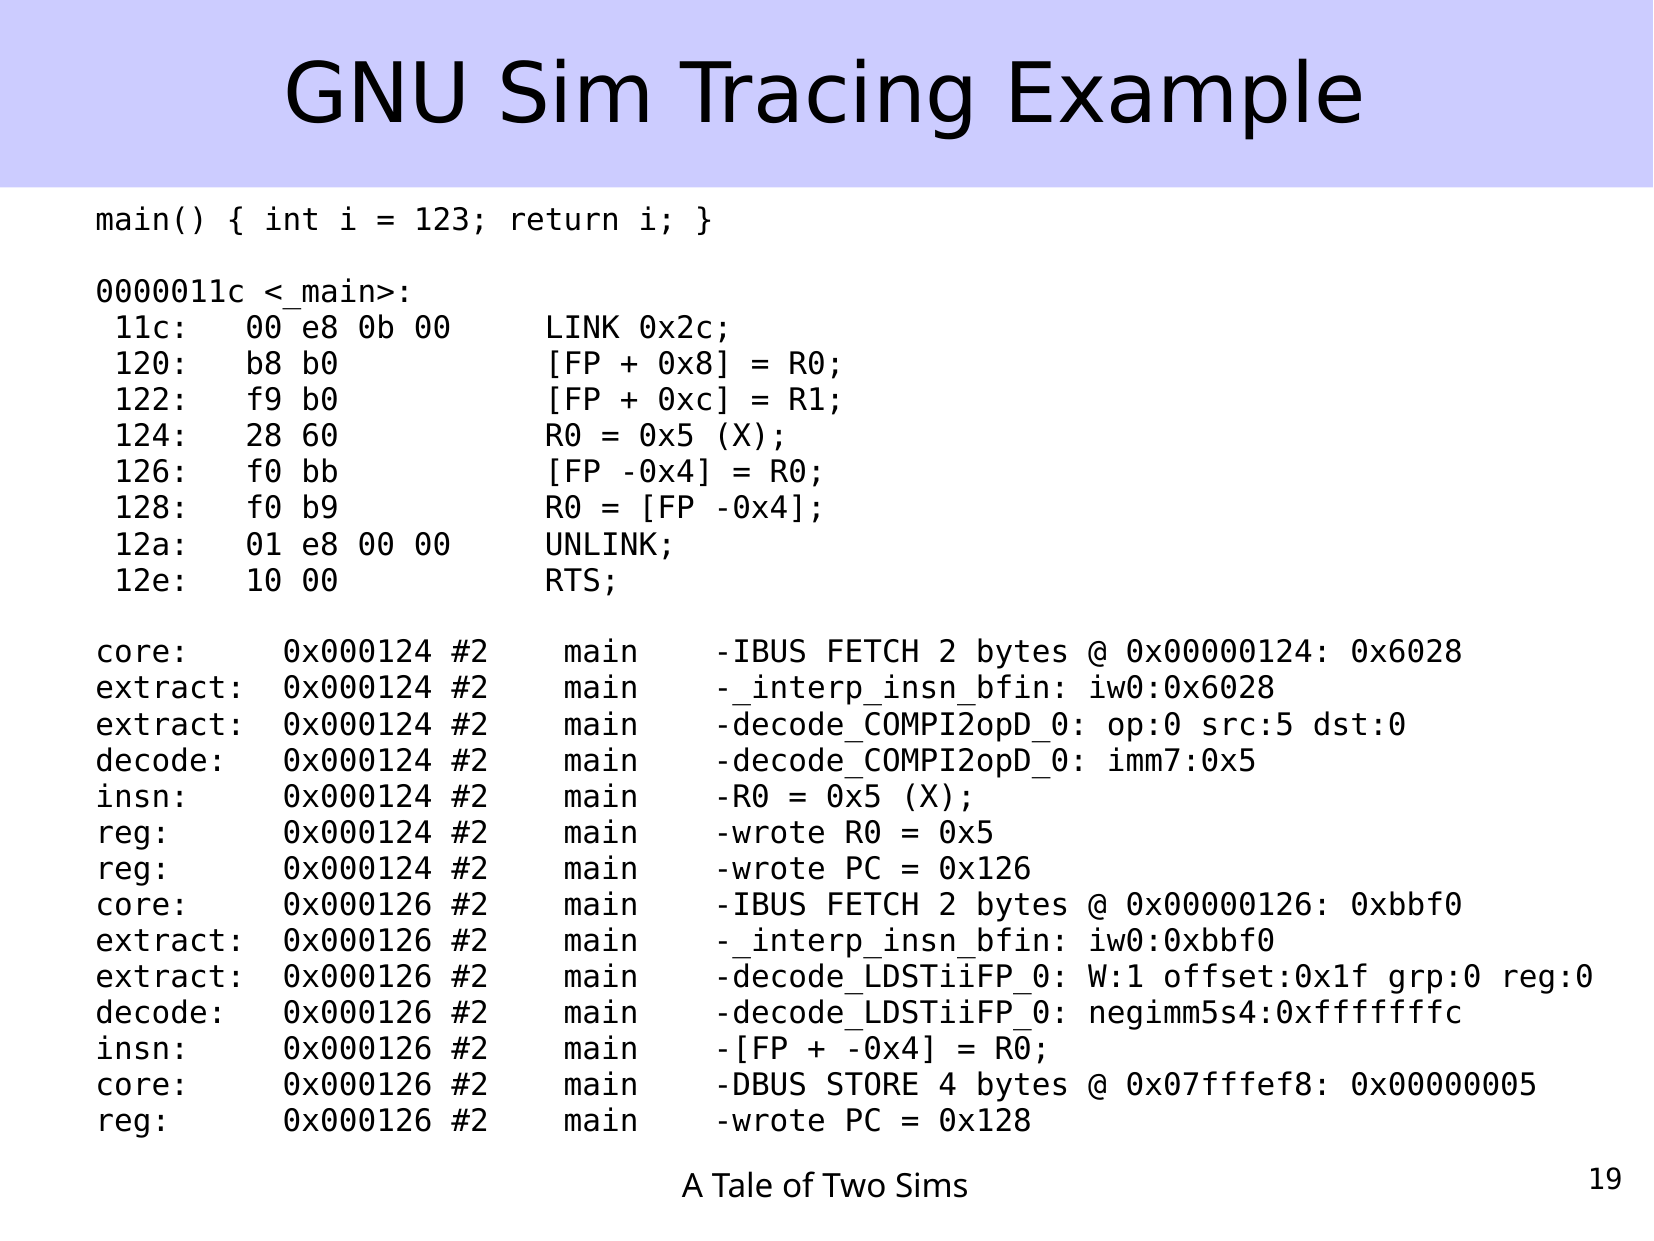

# GNU Sim Tracing Example
main() { int i = 123; return i; }
0000011c <_main>:
 11c: 00 e8 0b 00 LINK 0x2c;
 120: b8 b0 [FP + 0x8] = R0;
 122: f9 b0 [FP + 0xc] = R1;
 124: 28 60 R0 = 0x5 (X);
 126: f0 bb [FP -0x4] = R0;
 128: f0 b9 R0 = [FP -0x4];
 12a: 01 e8 00 00 UNLINK;
 12e: 10 00 RTS;
core: 0x000124 #2 main -IBUS FETCH 2 bytes @ 0x00000124: 0x6028
extract: 0x000124 #2 main -_interp_insn_bfin: iw0:0x6028
extract: 0x000124 #2 main -decode_COMPI2opD_0: op:0 src:5 dst:0
decode: 0x000124 #2 main -decode_COMPI2opD_0: imm7:0x5
insn: 0x000124 #2 main -R0 = 0x5 (X);
reg: 0x000124 #2 main -wrote R0 = 0x5
reg: 0x000124 #2 main -wrote PC = 0x126
core: 0x000126 #2 main -IBUS FETCH 2 bytes @ 0x00000126: 0xbbf0
extract: 0x000126 #2 main -_interp_insn_bfin: iw0:0xbbf0
extract: 0x000126 #2 main -decode_LDSTiiFP_0: W:1 offset:0x1f grp:0 reg:0
decode: 0x000126 #2 main -decode_LDSTiiFP_0: negimm5s4:0xfffffffc
insn: 0x000126 #2 main -[FP + -0x4] = R0;
core: 0x000126 #2 main -DBUS STORE 4 bytes @ 0x07fffef8: 0x00000005
reg: 0x000126 #2 main -wrote PC = 0x128
19